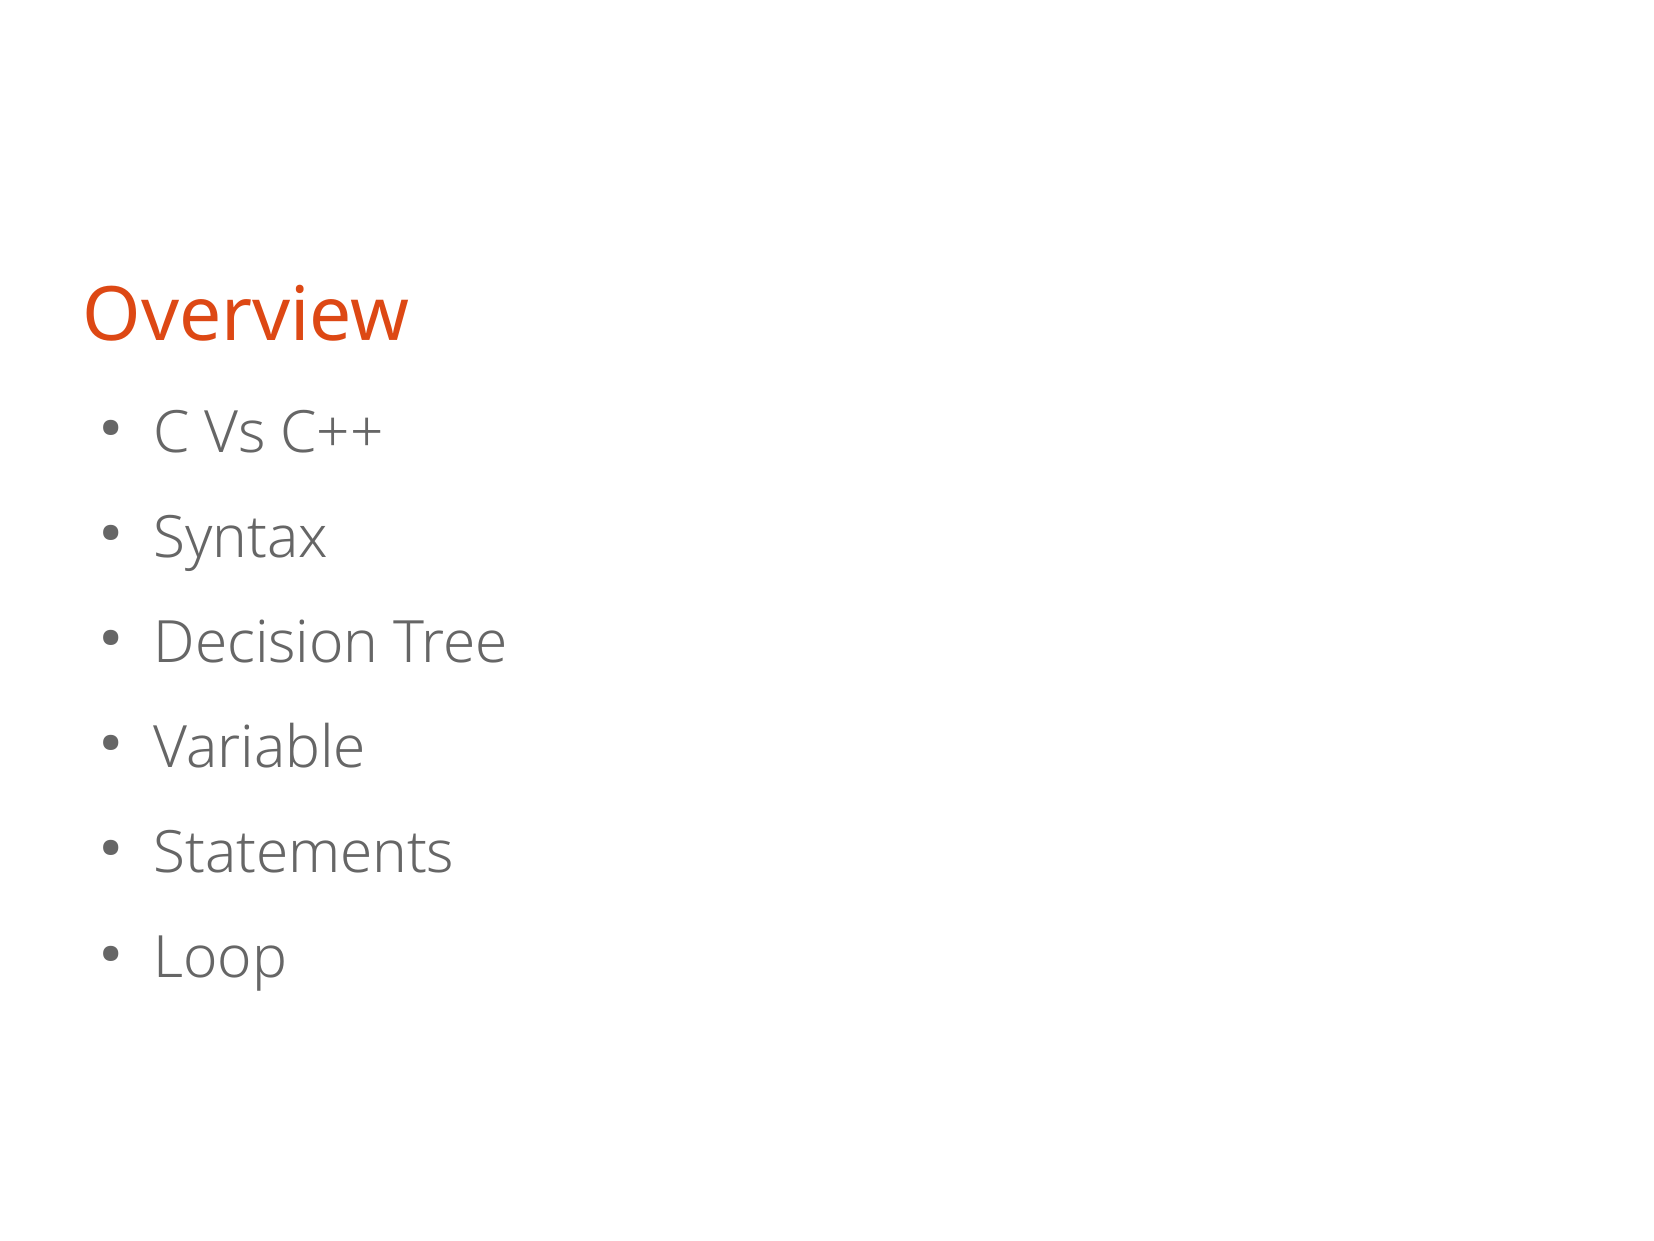

# Overview
C Vs C++
Syntax
Decision Tree
Variable
Statements
Loop